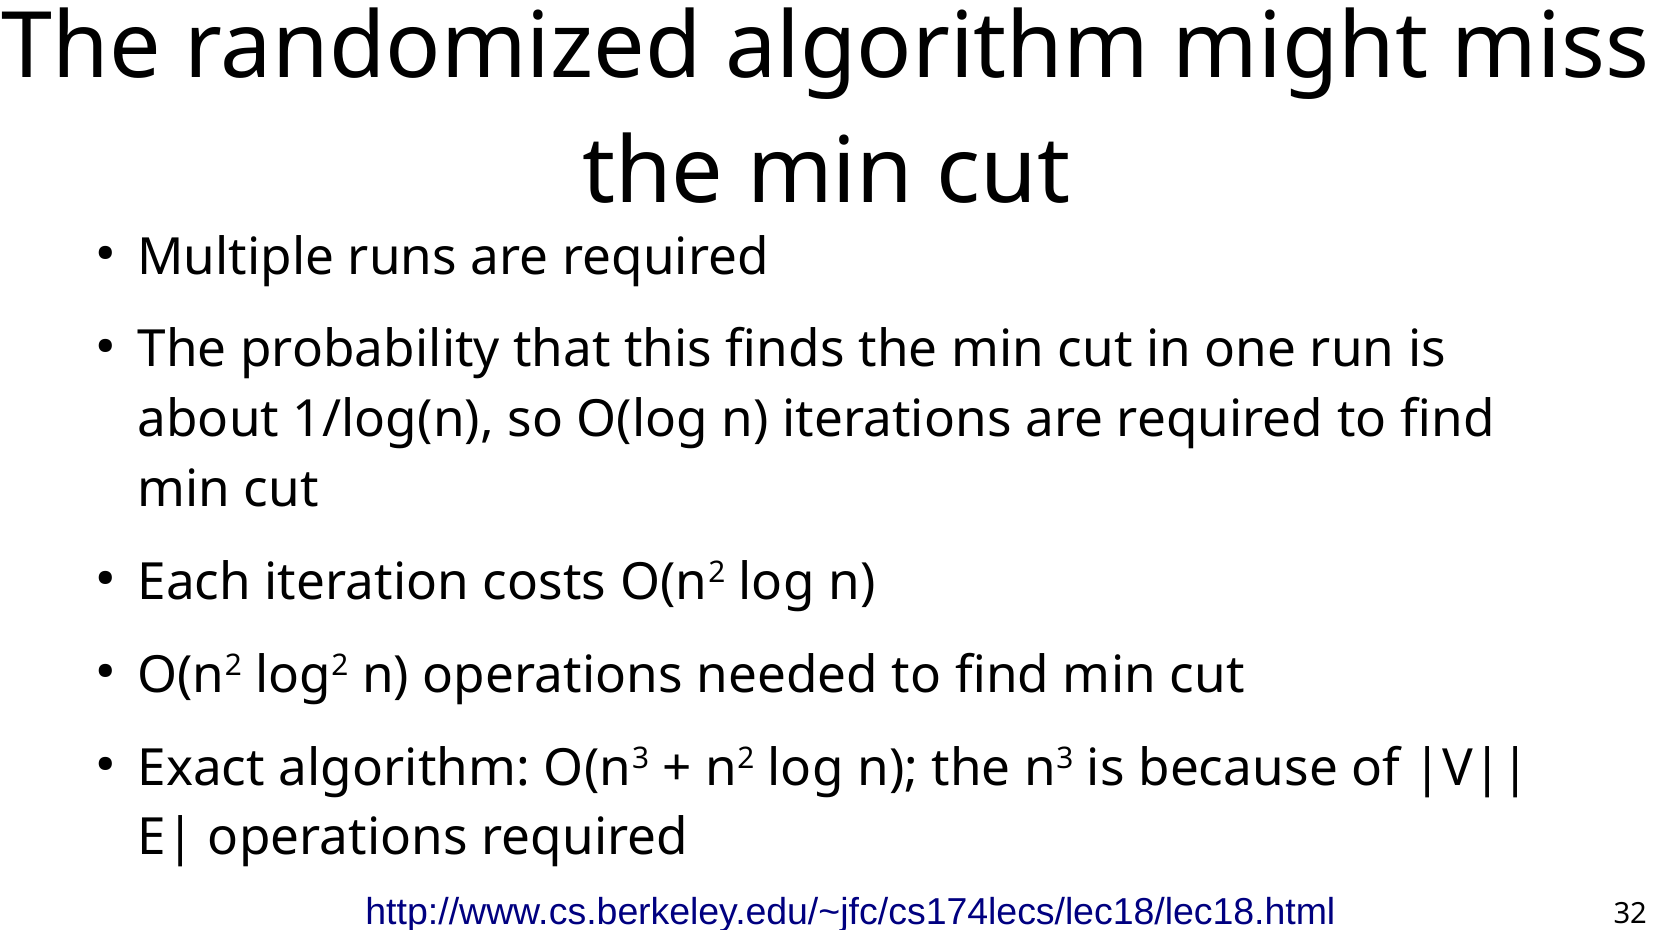

# The randomized algorithm might miss the min cut
Multiple runs are required
The probability that this finds the min cut in one run is about 1/log(n), so O(log n) iterations are required to find min cut
Each iteration costs O(n2 log n)
O(n2 log2 n) operations needed to find min cut
Exact algorithm: O(n3 + n2 log n); the n3 is because of |V||E| operations required
http://www.cs.berkeley.edu/~jfc/cs174lecs/lec18/lec18.html
32